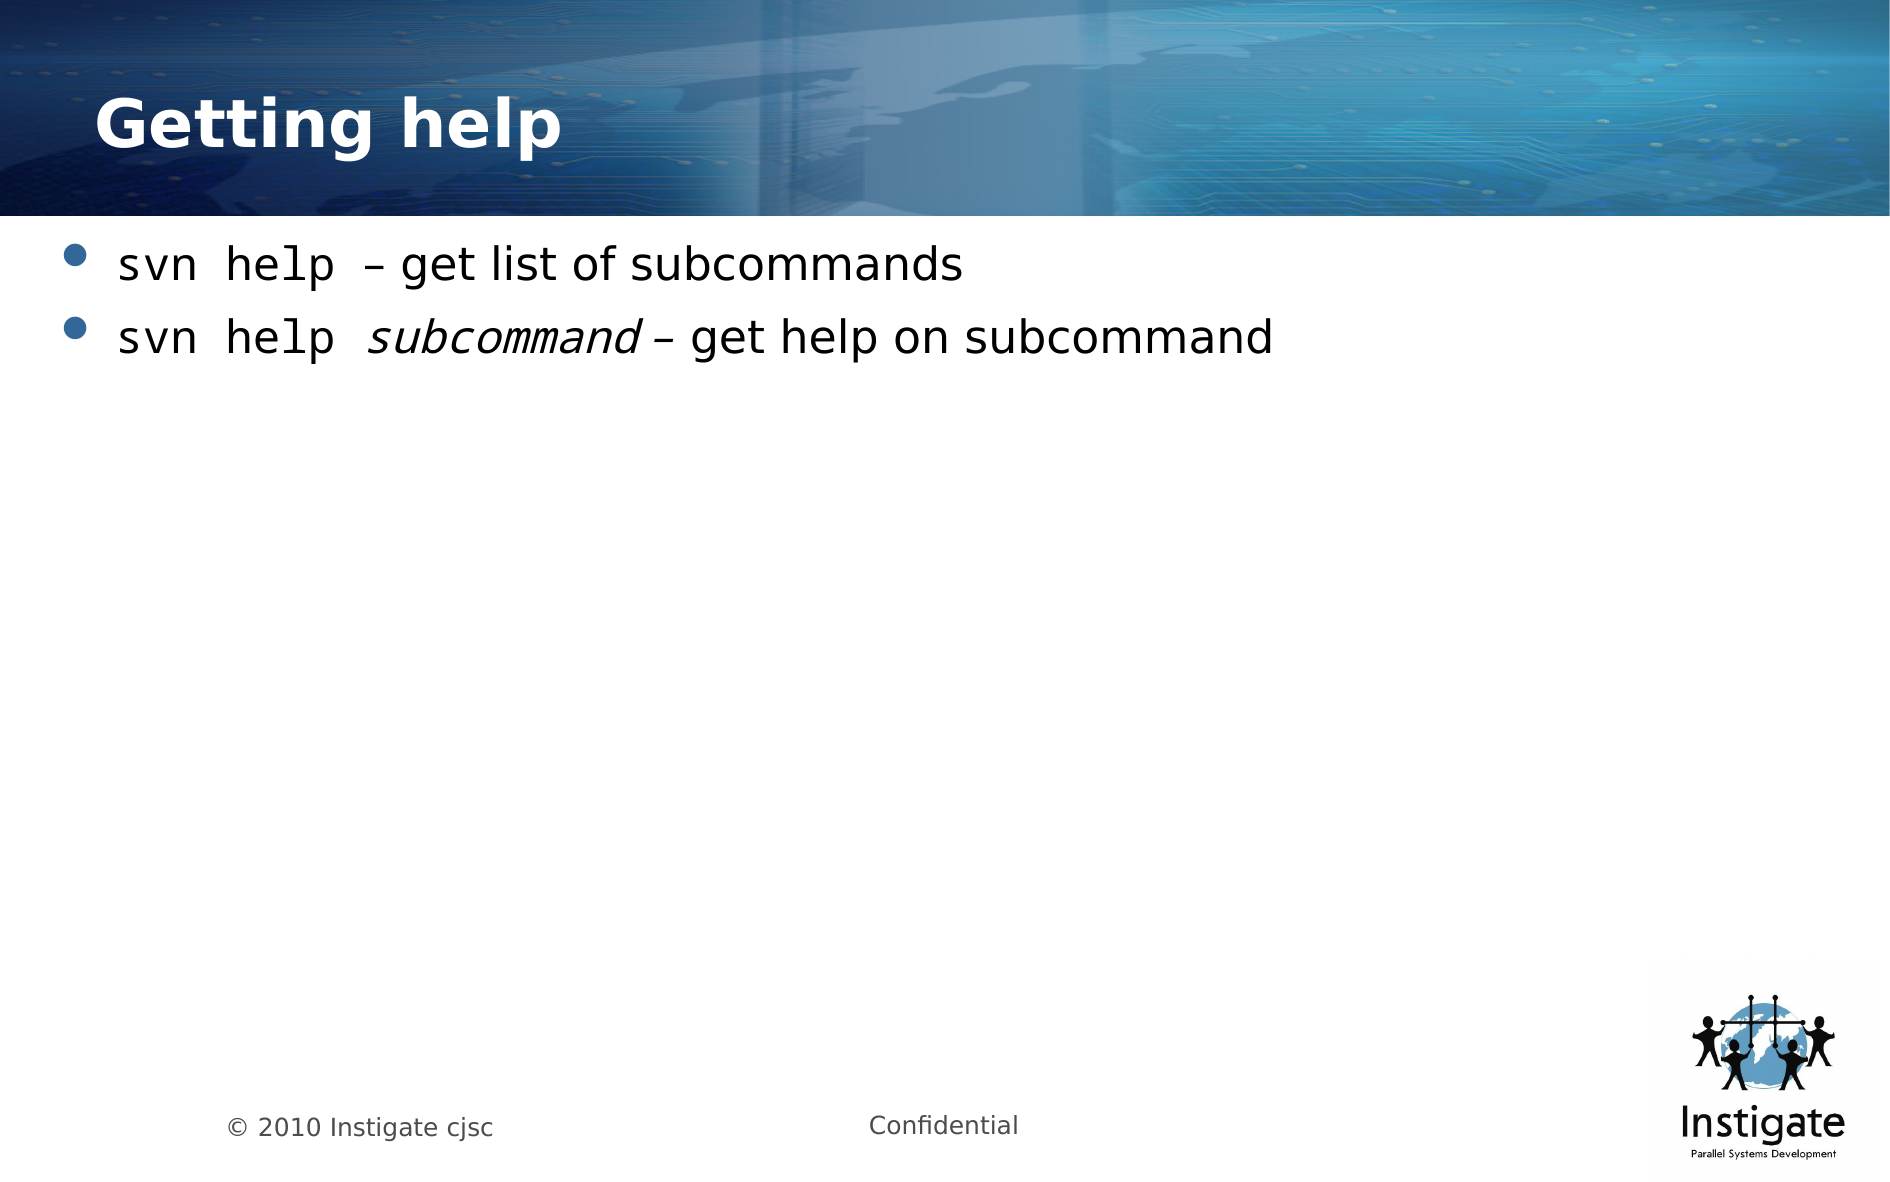

# Getting help
svn help – get list of subcommands
svn help subcommand – get help on subcommand